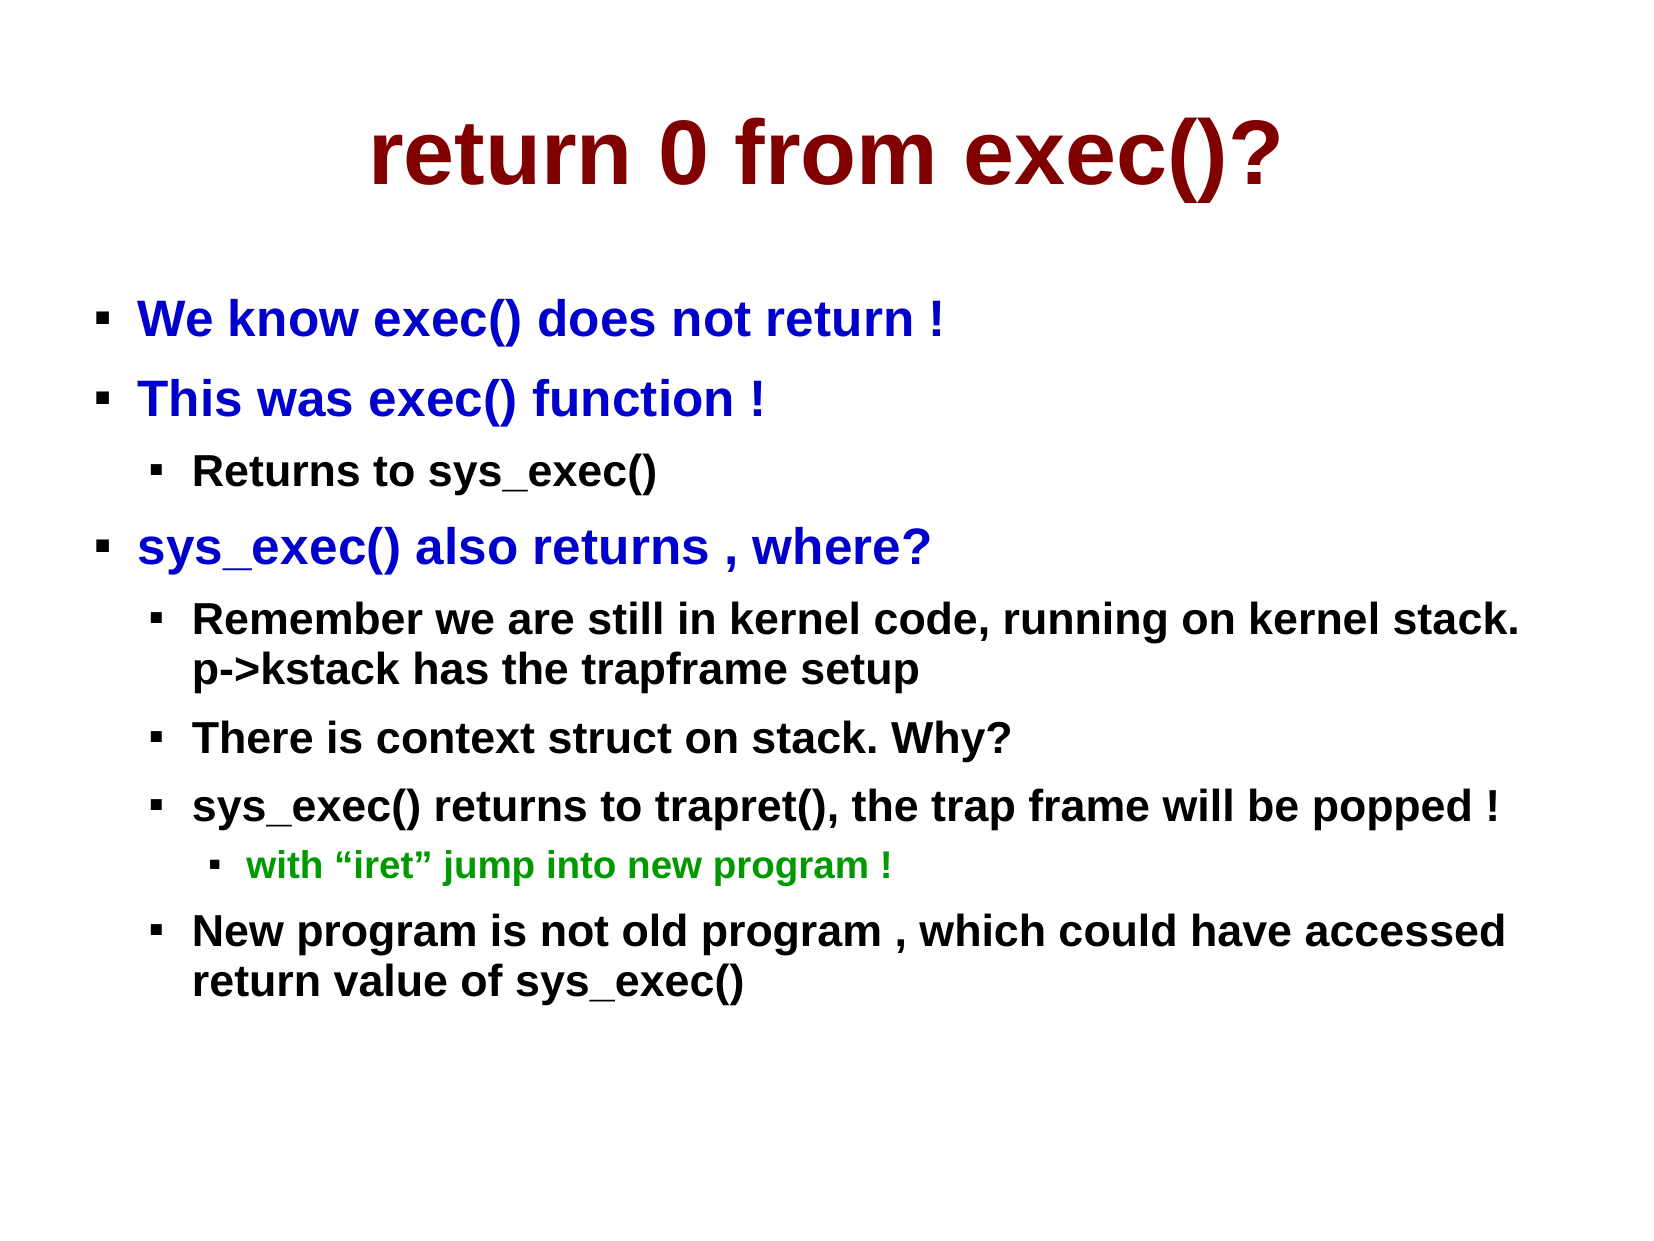

# return 0 from exec()?
We know exec() does not return !
This was exec() function !
Returns to sys_exec()
sys_exec() also returns , where?
Remember we are still in kernel code, running on kernel stack. p->kstack has the trapframe setup
There is context struct on stack. Why?
sys_exec() returns to trapret(), the trap frame will be popped !
with “iret” jump into new program !
New program is not old program , which could have accessed return value of sys_exec()